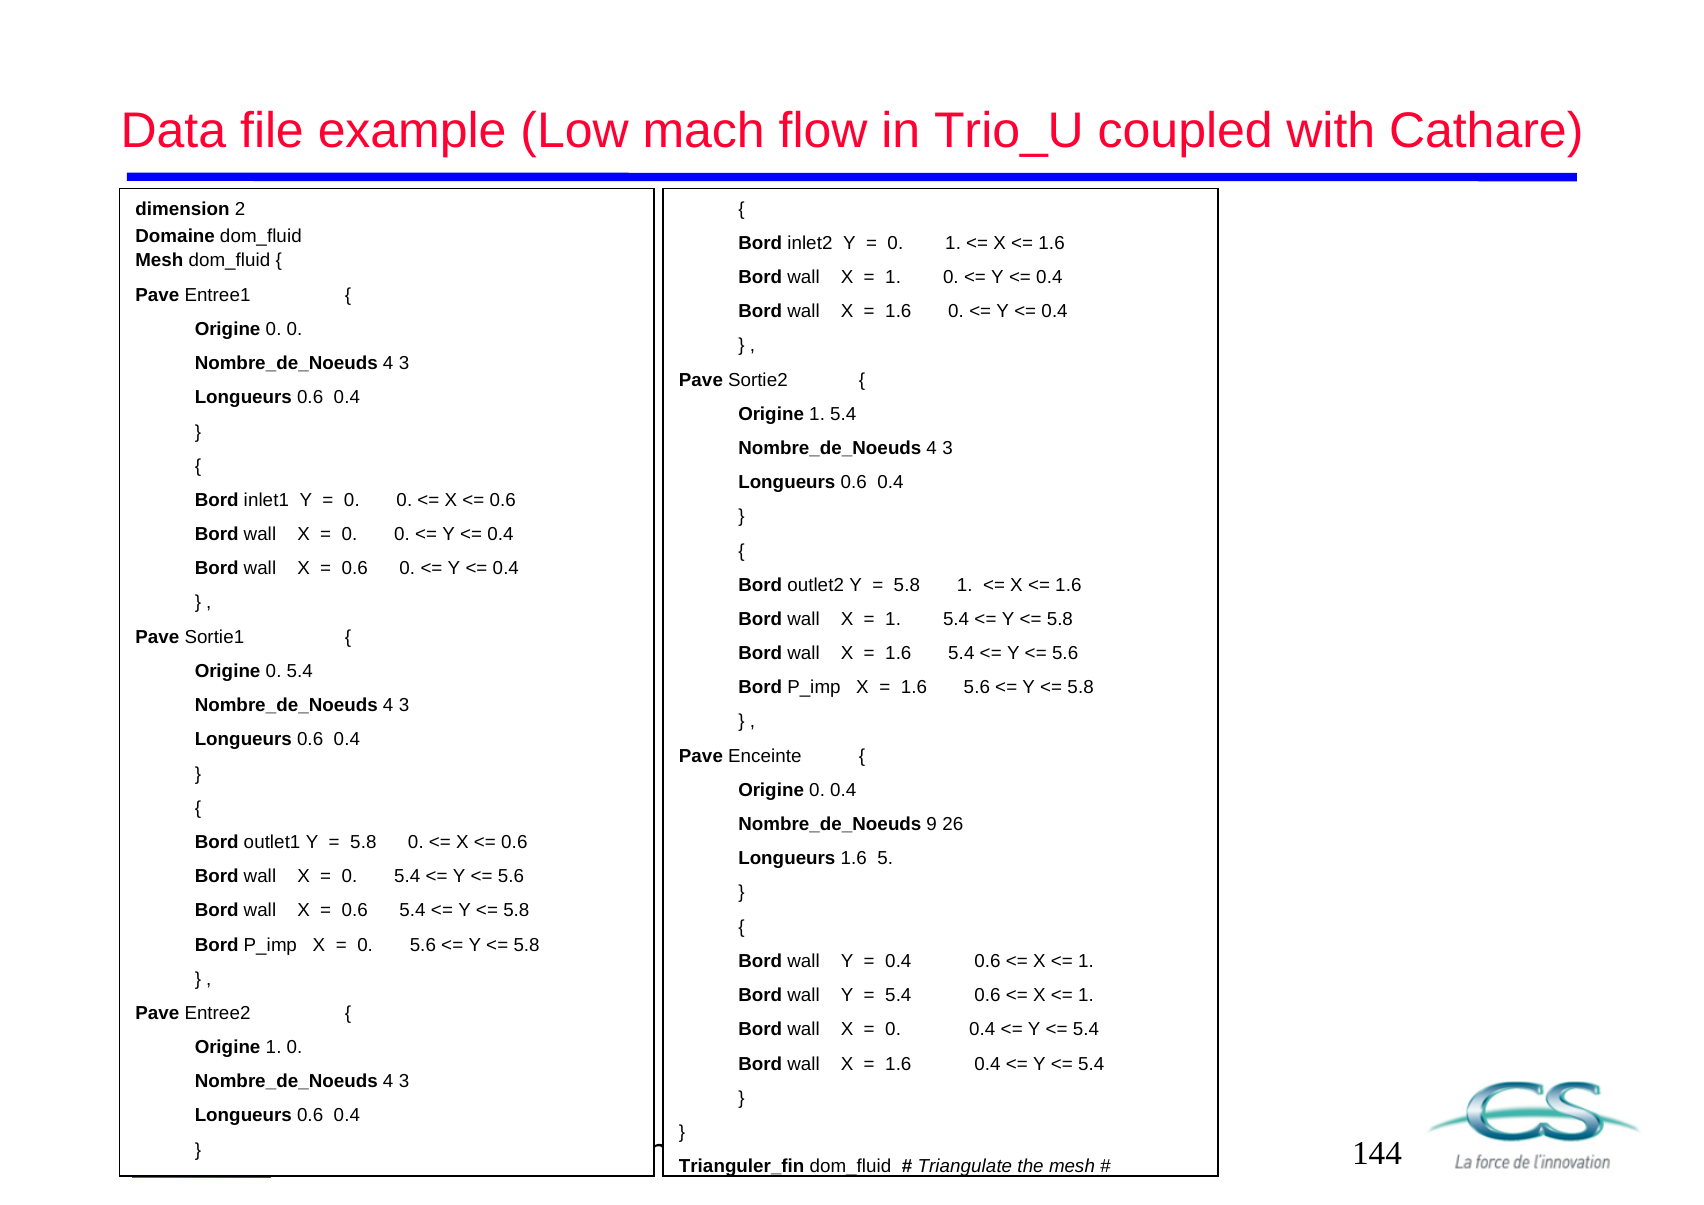

# Data file example (Low mach flow in Trio_U coupled with Cathare)
dimension 2
Domaine dom_fluid
Mesh dom_fluid {
Pave Entree1 	{
	Origine 0. 0.
 	Nombre_de_Noeuds 4 3
	Longueurs 0.6 0.4
	}
	{
	Bord inlet1 Y = 0. 0. <= X <= 0.6
	Bord wall X = 0. 0. <= Y <= 0.4
	Bord wall X = 0.6 0. <= Y <= 0.4
	} ,
Pave Sortie1 	{
	Origine 0. 5.4
 	Nombre_de_Noeuds 4 3
	Longueurs 0.6 0.4
	}
	{
	Bord outlet1 Y = 5.8 0. <= X <= 0.6
	Bord wall X = 0. 5.4 <= Y <= 5.6
	Bord wall X = 0.6 5.4 <= Y <= 5.8
	Bord P_imp X = 0. 5.6 <= Y <= 5.8
	} ,
Pave Entree2 	{
	Origine 1. 0.
 	Nombre_de_Noeuds 4 3
	Longueurs 0.6 0.4
	}
	{
	Bord inlet2 Y = 0. 1. <= X <= 1.6
	Bord wall X = 1. 0. <= Y <= 0.4
	Bord wall X = 1.6 0. <= Y <= 0.4
	} ,
Pave Sortie2 	{
	Origine 1. 5.4
	Nombre_de_Noeuds 4 3
	Longueurs 0.6 0.4
	}
	{
	Bord outlet2 Y = 5.8 1. <= X <= 1.6
	Bord wall X = 1. 5.4 <= Y <= 5.8
	Bord wall X = 1.6 5.4 <= Y <= 5.6
	Bord P_imp X = 1.6 5.6 <= Y <= 5.8
	} ,
Pave Enceinte	{
	Origine 0. 0.4
 	Nombre_de_Noeuds 9 26
	Longueurs 1.6 5.
	}
	{
	Bord wall Y = 0.4 0.6 <= X <= 1.
	Bord wall Y = 5.4 0.6 <= X <= 1.
	Bord wall X = 0. 0.4 <= Y <= 5.4
	Bord wall X = 1.6 0.4 <= Y <= 5.4
	}
}
Trianguler_fin dom_fluid # Triangulate the mesh #
Trio_U 1.7.2 user's training session
144